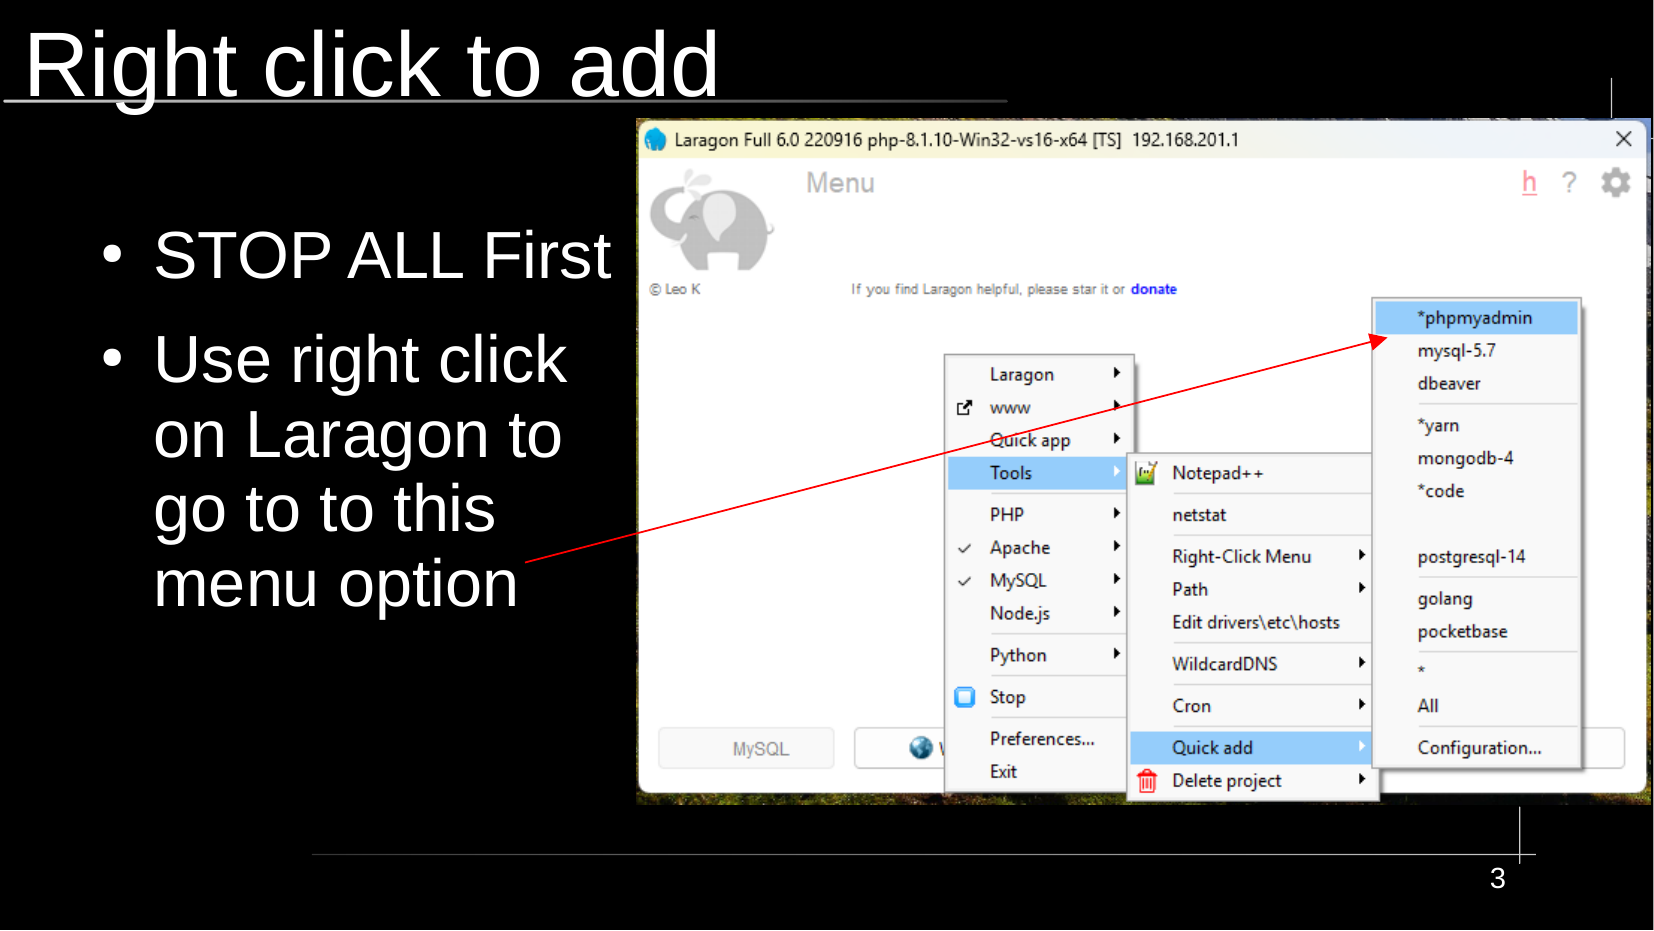

# Right click to add
STOP ALL First
Use right click
on Laragon to
go to to this
menu option
3